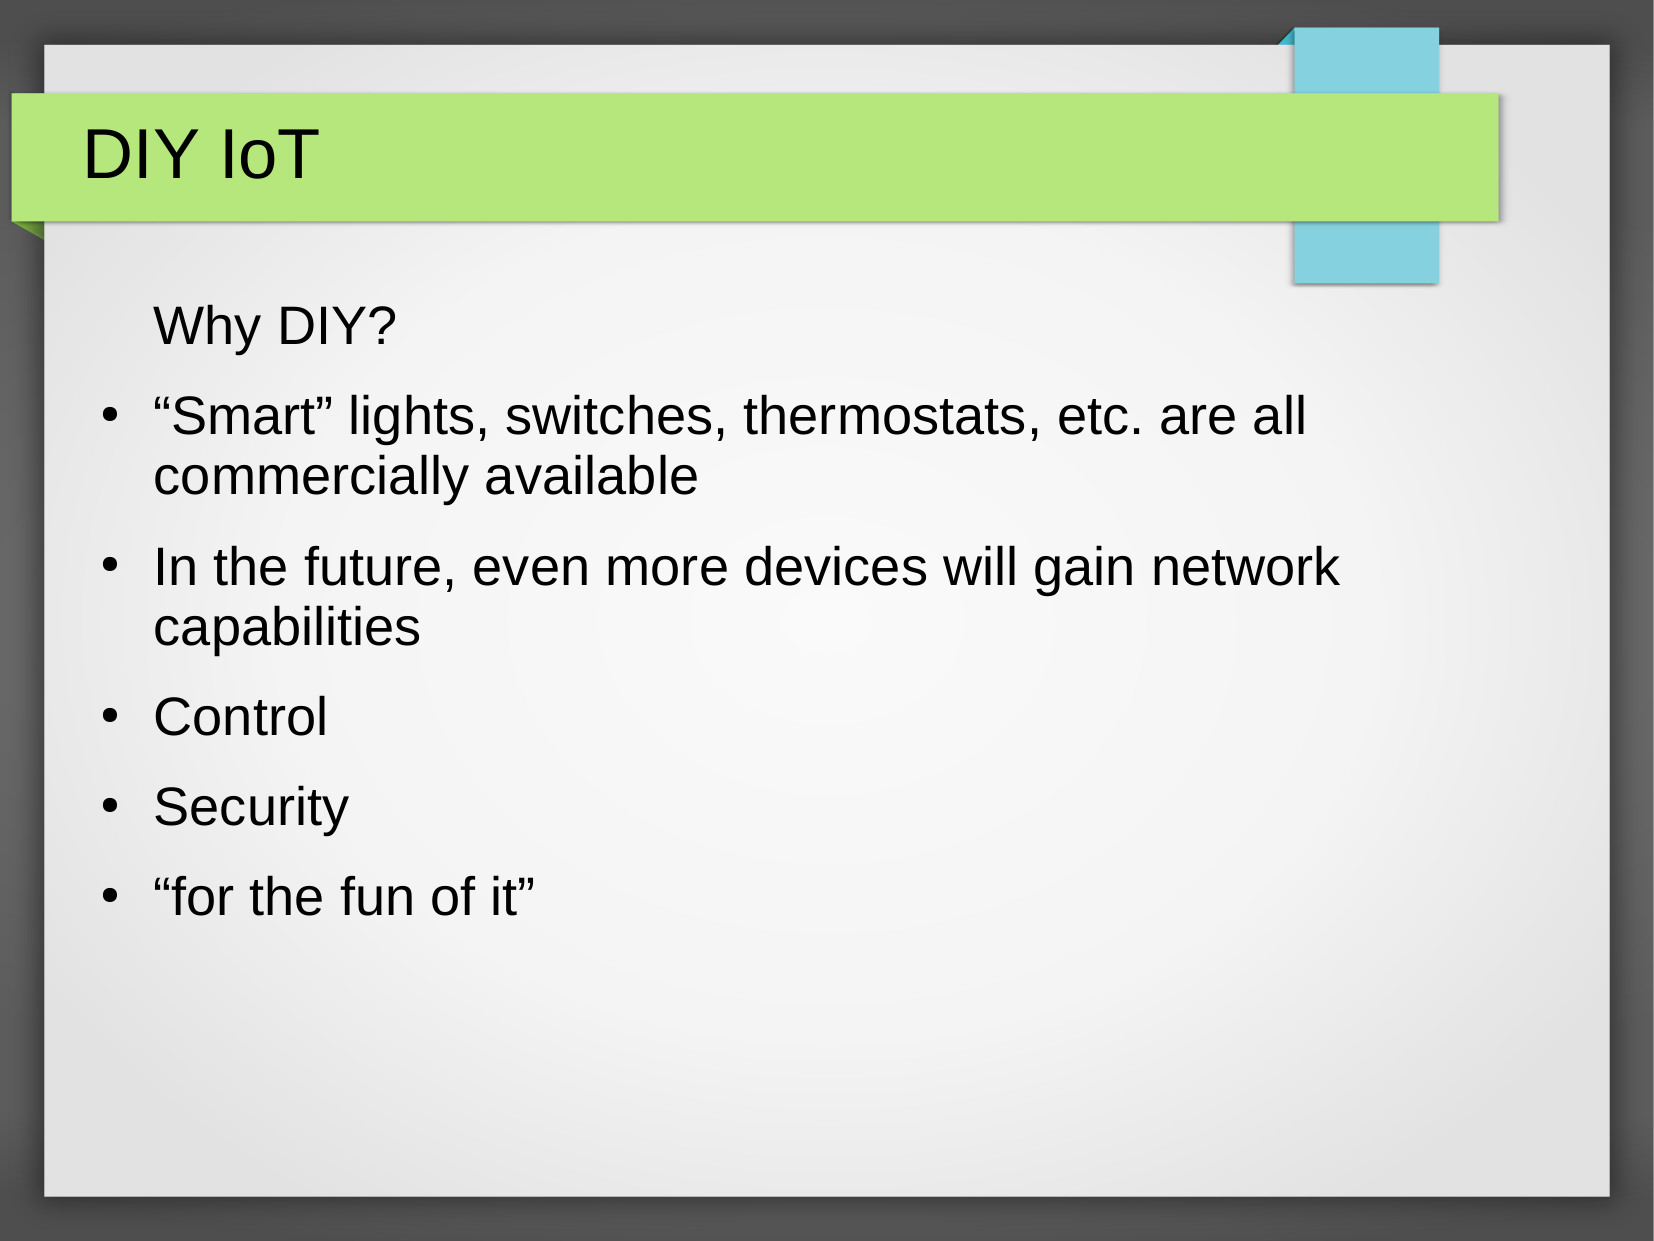

# DIY IoT
Why DIY?
“Smart” lights, switches, thermostats, etc. are all commercially available
In the future, even more devices will gain network capabilities
Control
Security
“for the fun of it”